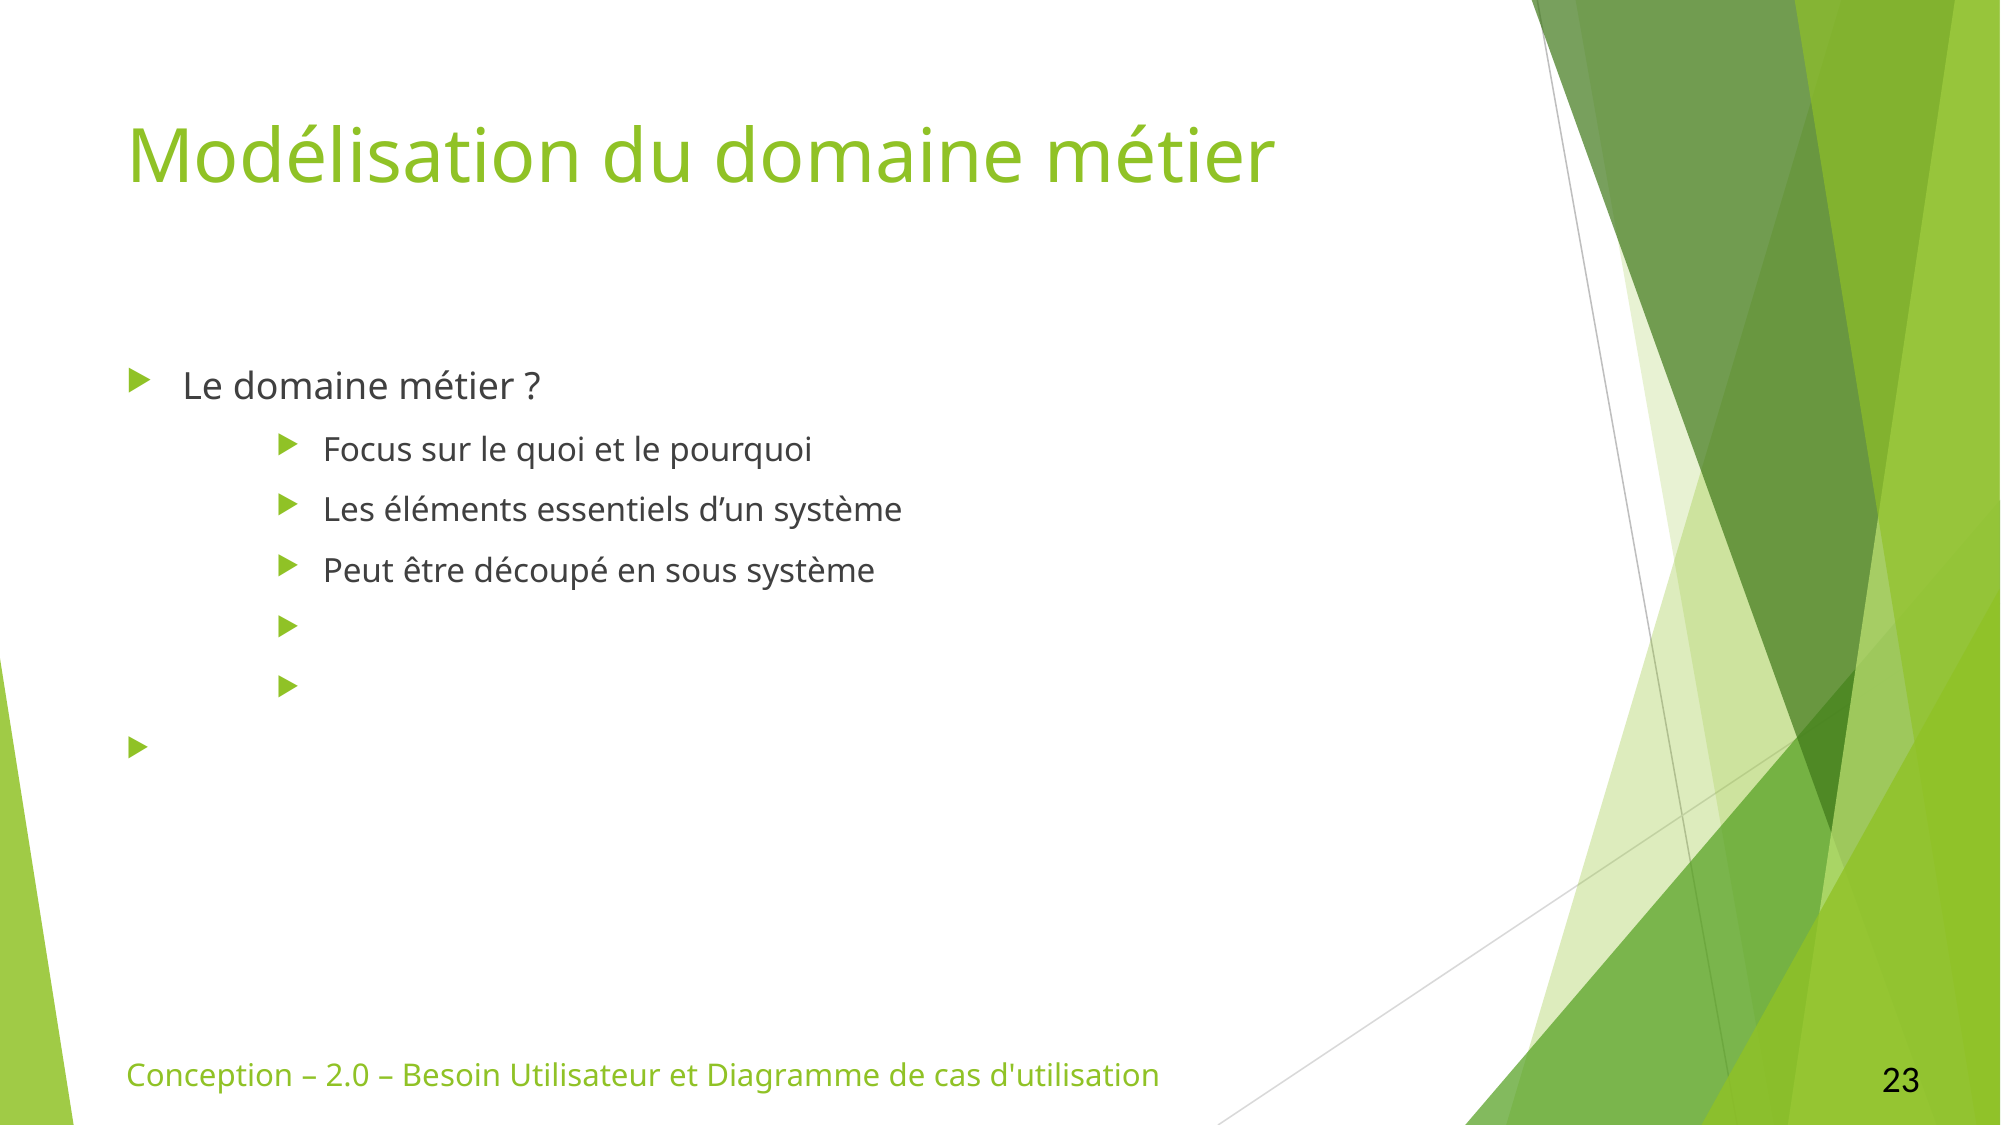

# Modélisation du domaine métier
Le domaine métier ?
Focus sur le quoi et le pourquoi
Les éléments essentiels d’un système
Peut être découpé en sous système
Conception – 2.0 – Besoin Utilisateur et Diagramme de cas d'utilisation